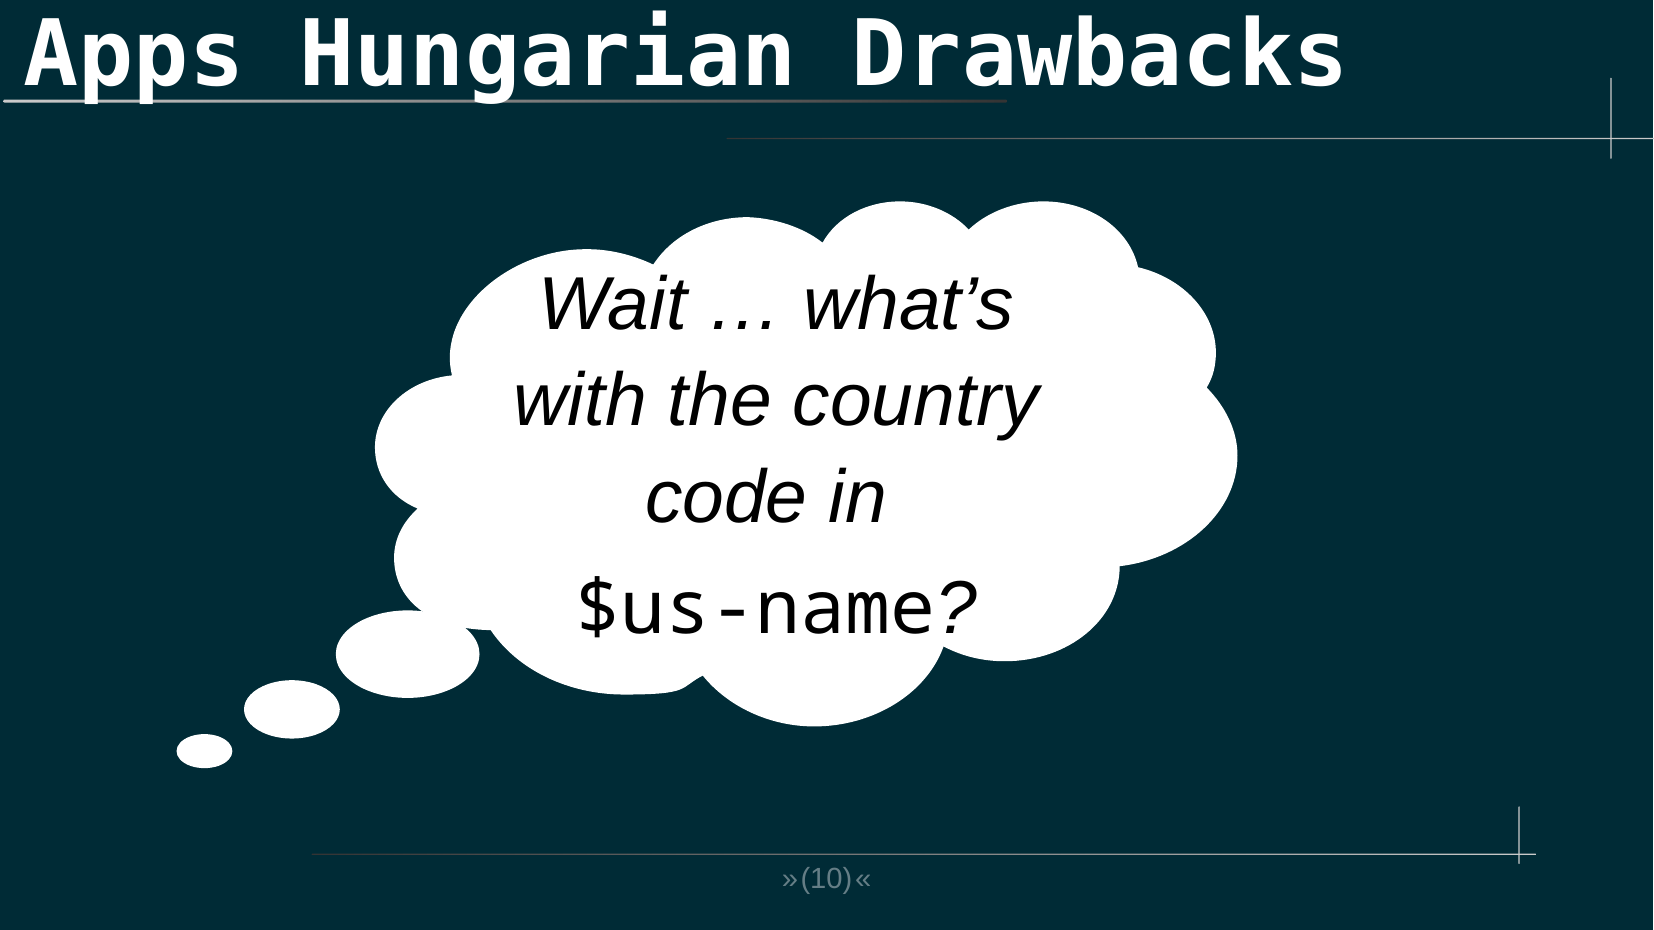

# Apps Hungarian Drawbacks
Wait … what’s with the country code in
$us-name?